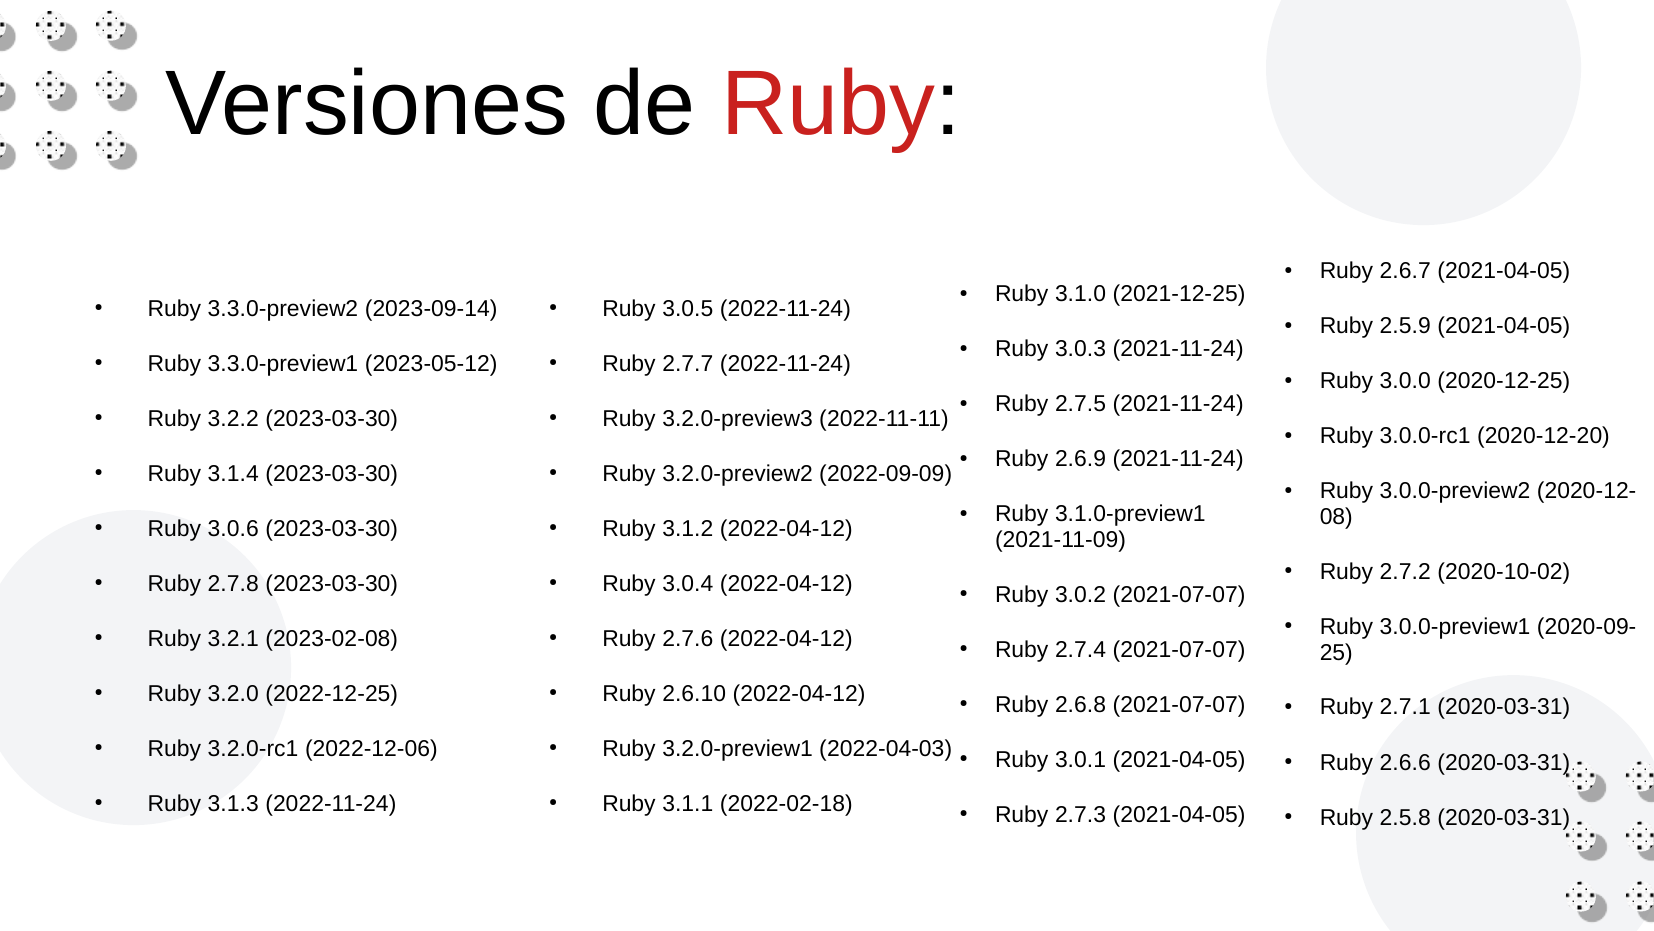

# Versiones de Ruby:
Ruby 2.6.7 (2021-04-05)
Ruby 2.5.9 (2021-04-05)
Ruby 3.0.0 (2020-12-25)
Ruby 3.0.0-rc1 (2020-12-20)
Ruby 3.0.0-preview2 (2020-12-08)
Ruby 2.7.2 (2020-10-02)
Ruby 3.0.0-preview1 (2020-09-25)
Ruby 2.7.1 (2020-03-31)
Ruby 2.6.6 (2020-03-31)
Ruby 2.5.8 (2020-03-31)
Ruby 3.1.0 (2021-12-25)
Ruby 3.0.3 (2021-11-24)
Ruby 2.7.5 (2021-11-24)
Ruby 2.6.9 (2021-11-24)
Ruby 3.1.0-preview1 (2021-11-09)
Ruby 3.0.2 (2021-07-07)
Ruby 2.7.4 (2021-07-07)
Ruby 2.6.8 (2021-07-07)
Ruby 3.0.1 (2021-04-05)
Ruby 2.7.3 (2021-04-05)
Ruby 3.3.0-preview2 (2023-09-14)
Ruby 3.3.0-preview1 (2023-05-12)
Ruby 3.2.2 (2023-03-30)
Ruby 3.1.4 (2023-03-30)
Ruby 3.0.6 (2023-03-30)
Ruby 2.7.8 (2023-03-30)
Ruby 3.2.1 (2023-02-08)
Ruby 3.2.0 (2022-12-25)
Ruby 3.2.0-rc1 (2022-12-06)
Ruby 3.1.3 (2022-11-24)
Ruby 3.0.5 (2022-11-24)
Ruby 2.7.7 (2022-11-24)
Ruby 3.2.0-preview3 (2022-11-11)
Ruby 3.2.0-preview2 (2022-09-09)
Ruby 3.1.2 (2022-04-12)
Ruby 3.0.4 (2022-04-12)
Ruby 2.7.6 (2022-04-12)
Ruby 2.6.10 (2022-04-12)
Ruby 3.2.0-preview1 (2022-04-03)
Ruby 3.1.1 (2022-02-18)